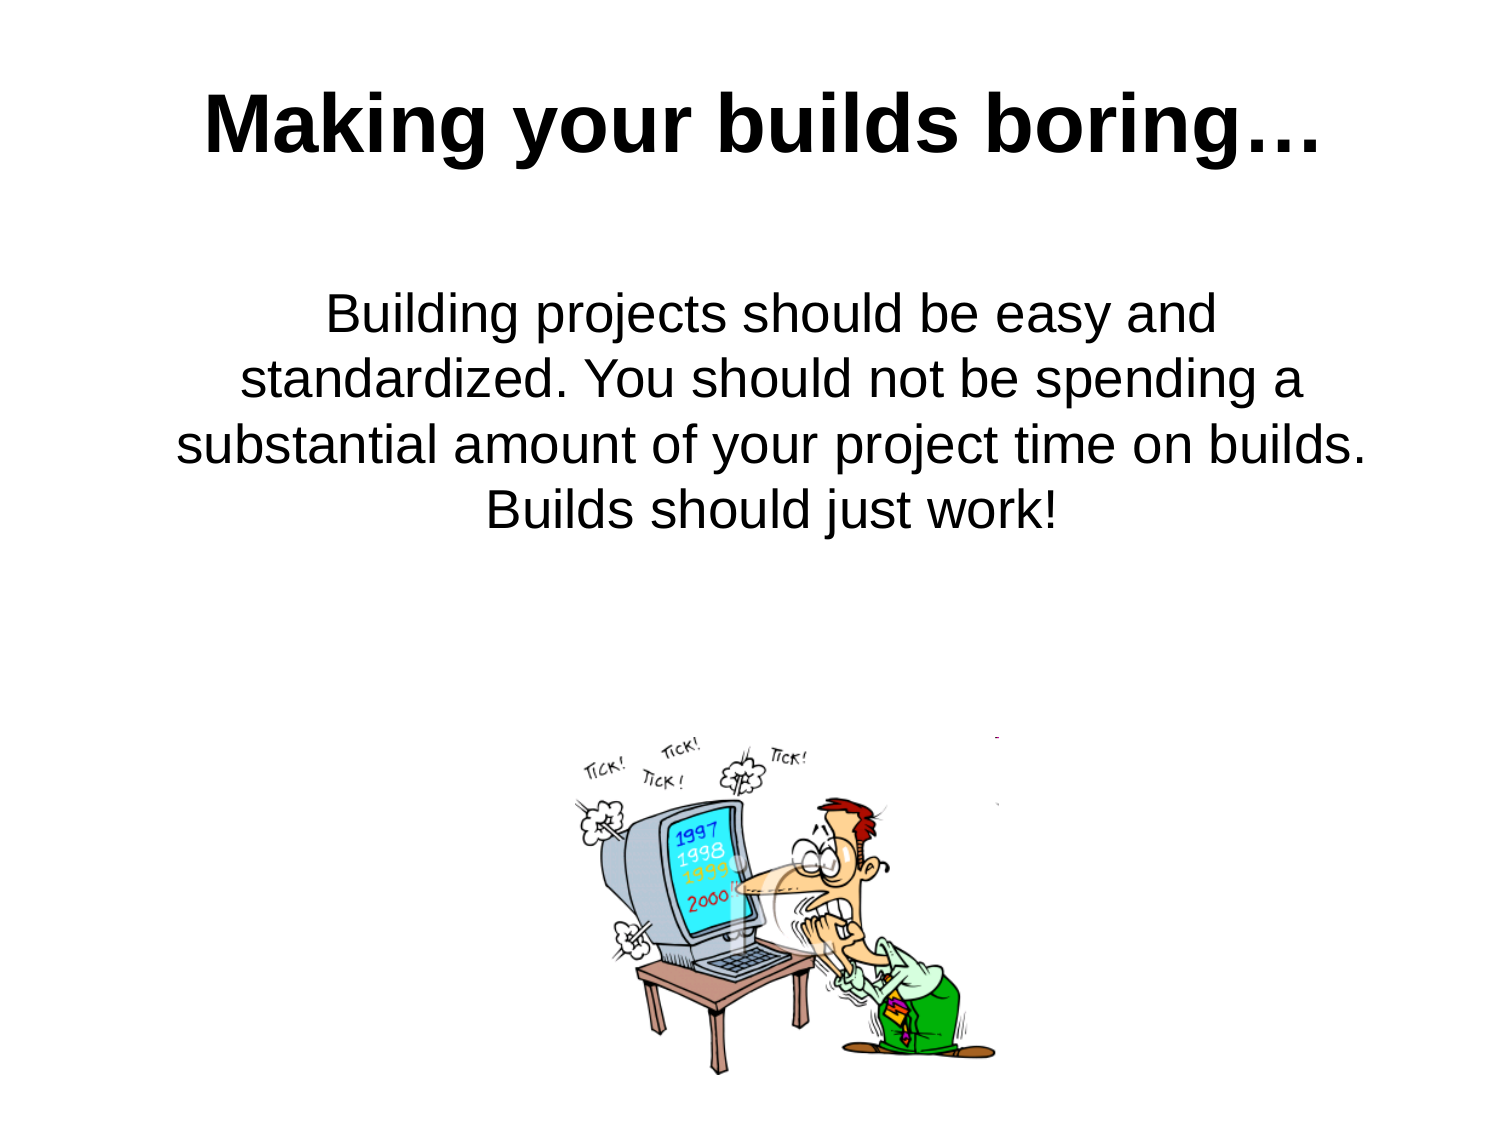

# Making your builds boring…
Building projects should be easy and standardized. You should not be spending a substantial amount of your project time on builds. Builds should just work!